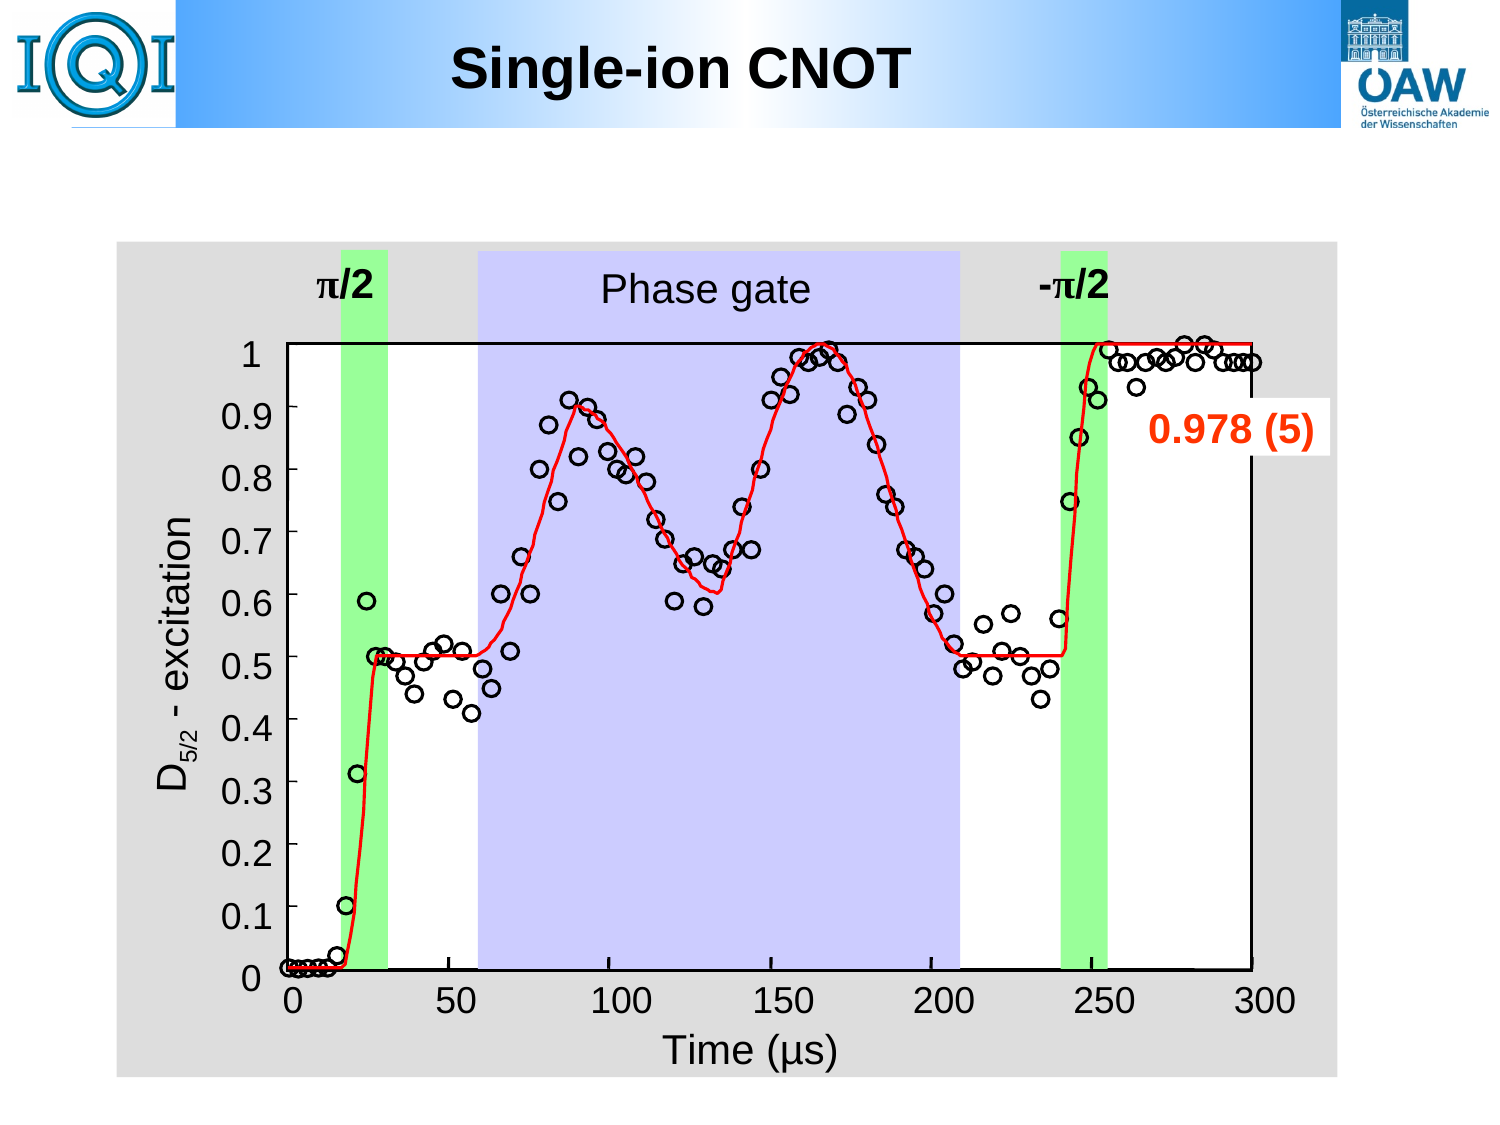

Single-ion CNOT
π/2
-π/2
Phase gate
1
0.9
0.978 (5)‏
0.8
0.7
0.6
 D5/2 - excitation
0.5
0.4
0.3
0.2
0.1
0
0
50
100
150
200
250
300
Time (µs)‏